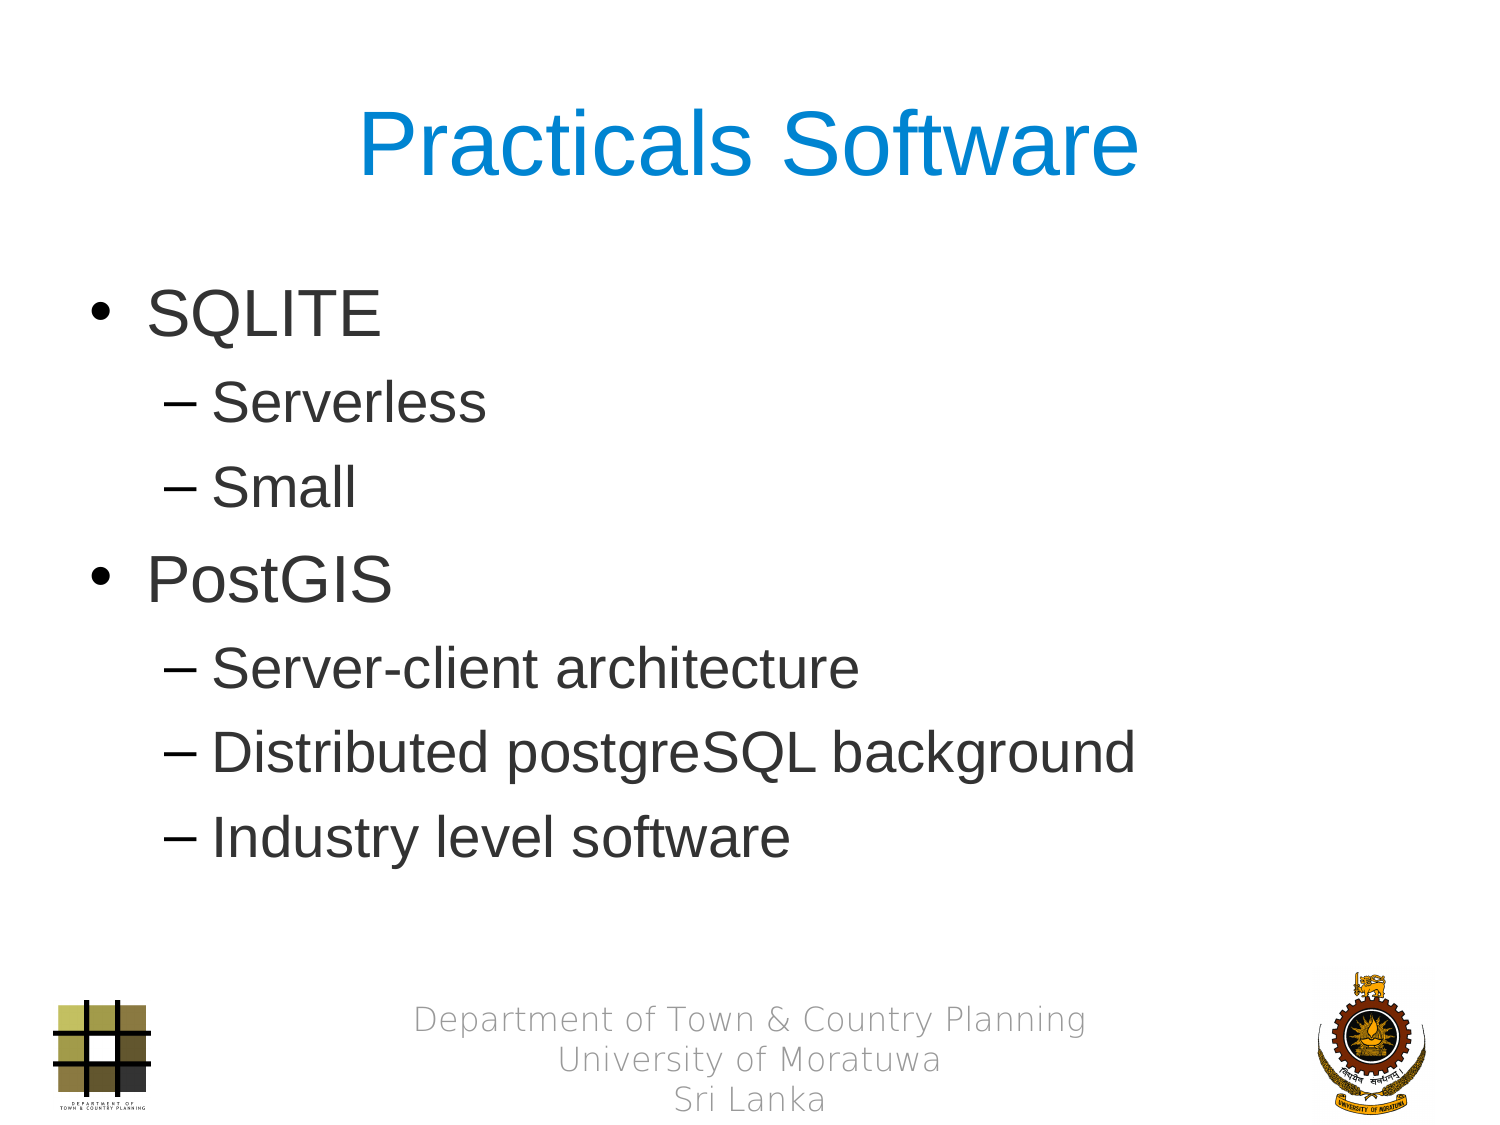

# Practicals Software
SQLITE
Serverless
Small
PostGIS
Server-client architecture
Distributed postgreSQL background
Industry level software